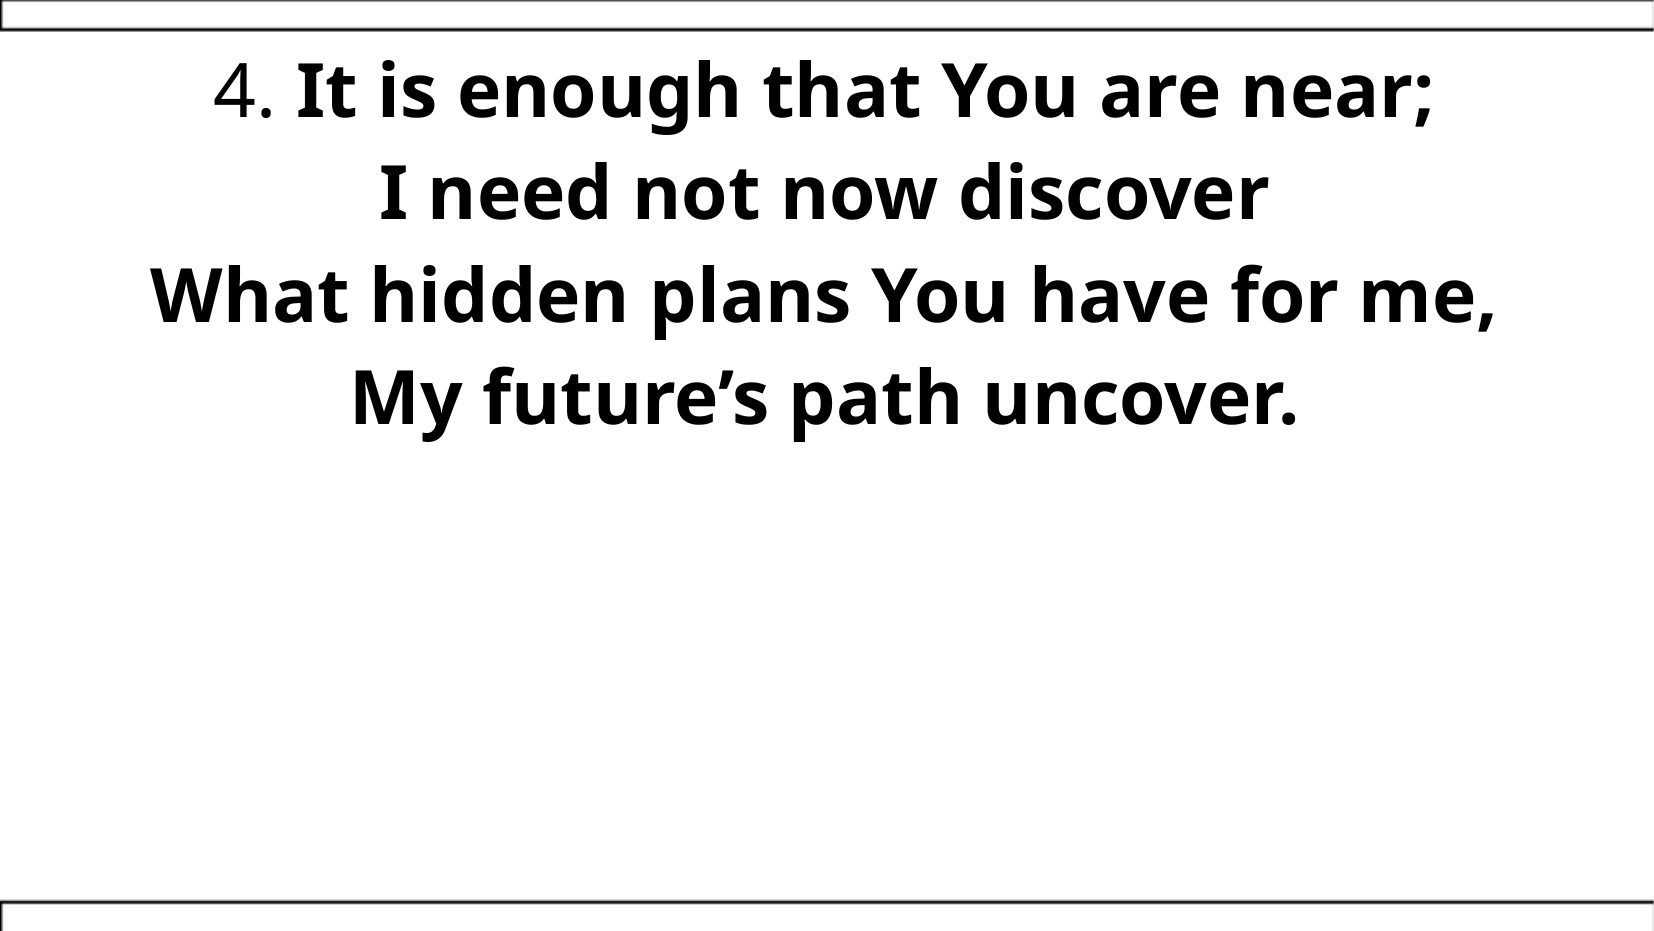

4. It is enough that You are near;
I need not now discover
What hidden plans You have for me,
My future’s path uncover.